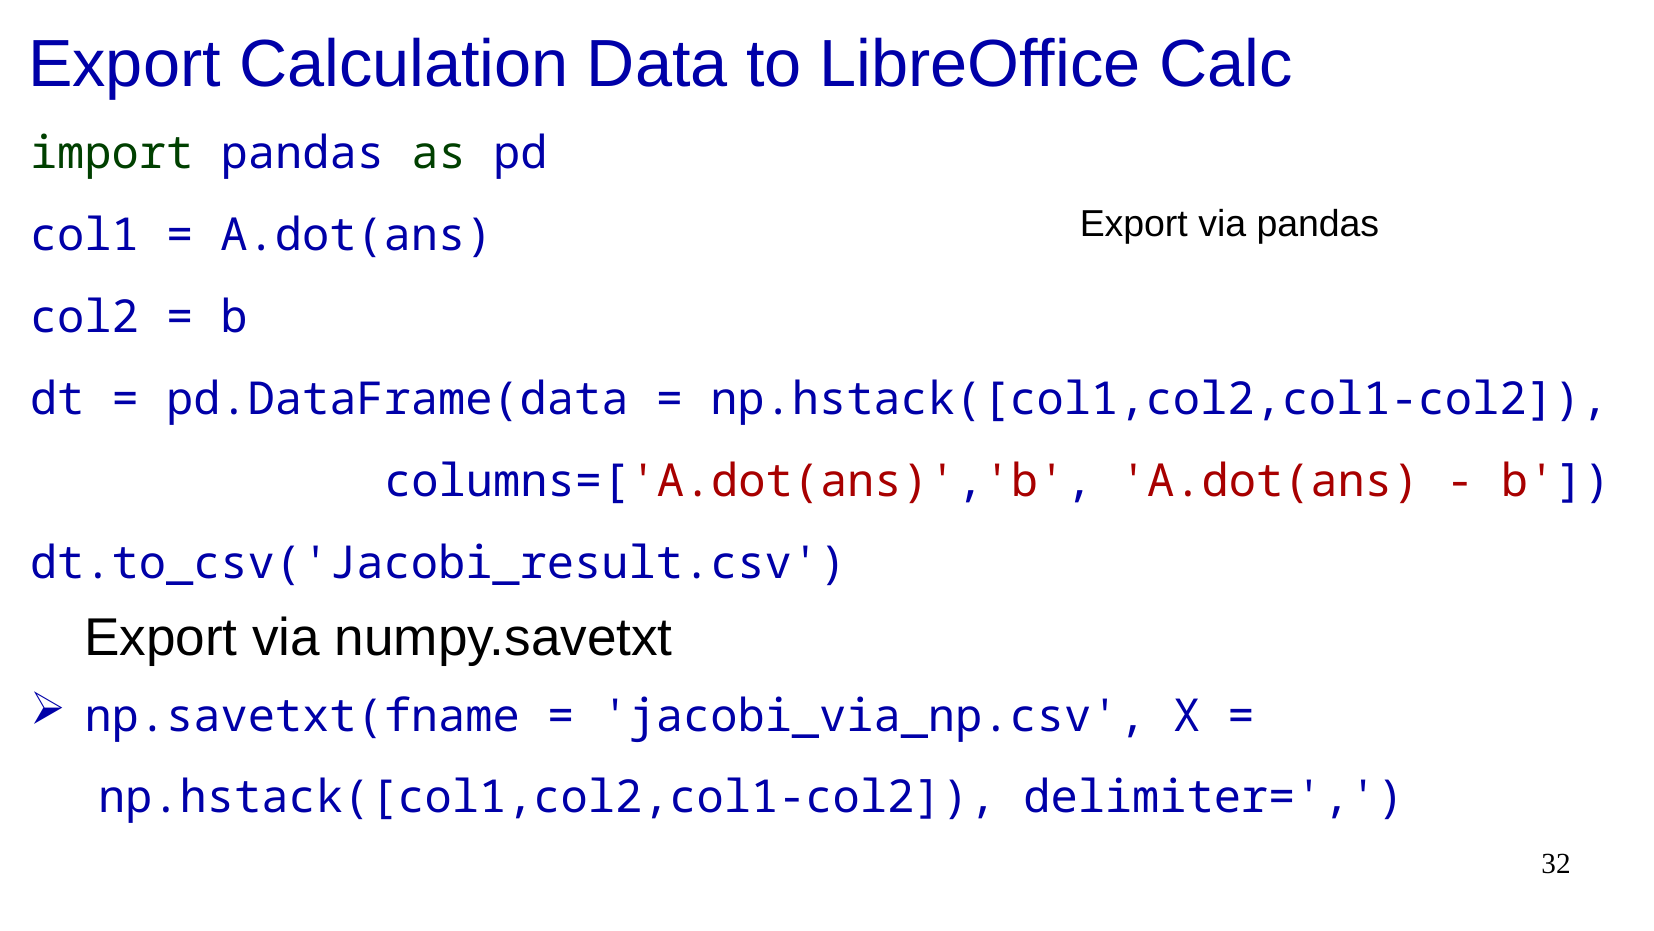

# Export Calculation Data to LibreOffice Calc
import pandas as pd
col1 = A.dot(ans)
col2 = b
dt = pd.DataFrame(data = np.hstack([col1,col2,col1-col2]),
 columns=['A.dot(ans)','b', 'A.dot(ans) - b'])
dt.to_csv('Jacobi_result.csv')
Export via numpy.savetxt
np.savetxt(fname = 'jacobi_via_np.csv', X =
 			np.hstack([col1,col2,col1-col2]), delimiter=',')
Export via pandas
32